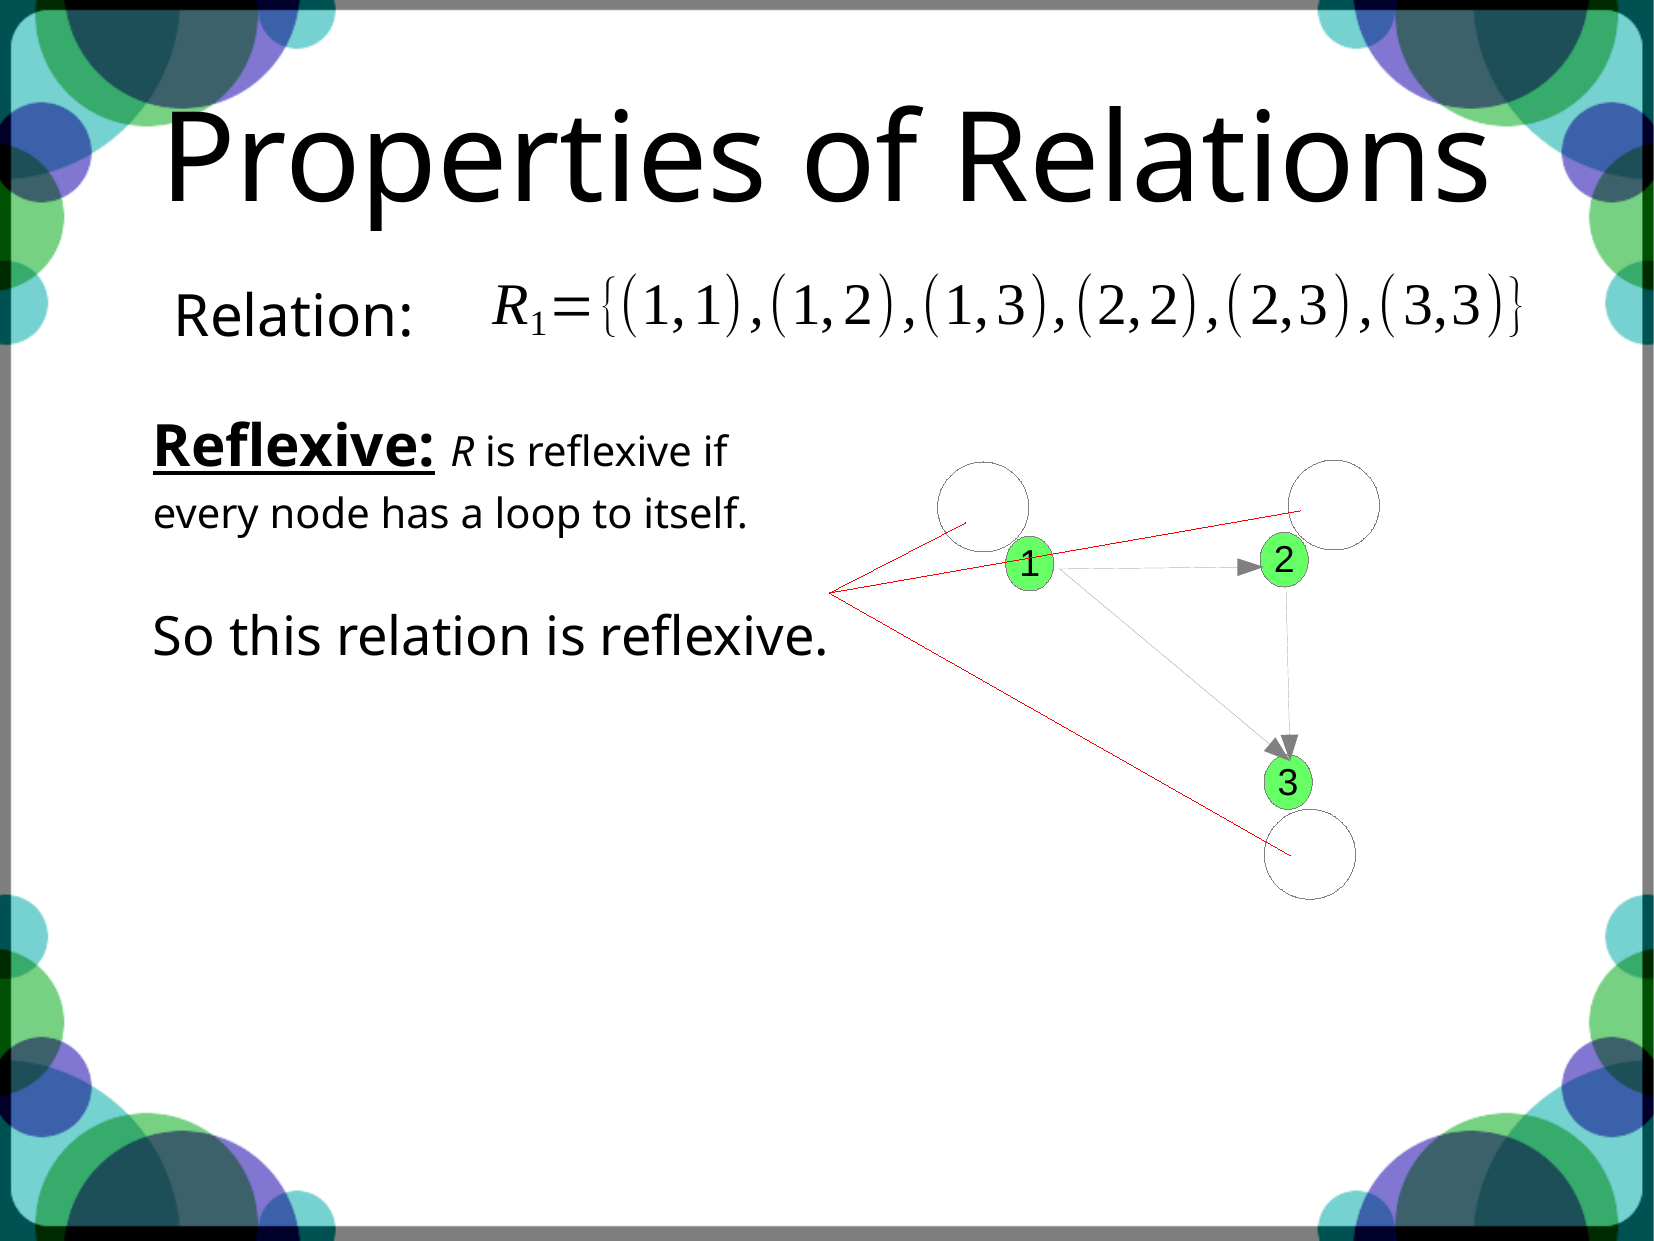

# Properties of Relations
Relation:
Reflexive: R is reflexive if every node has a loop to itself.
So this relation is reflexive.
2
1
3